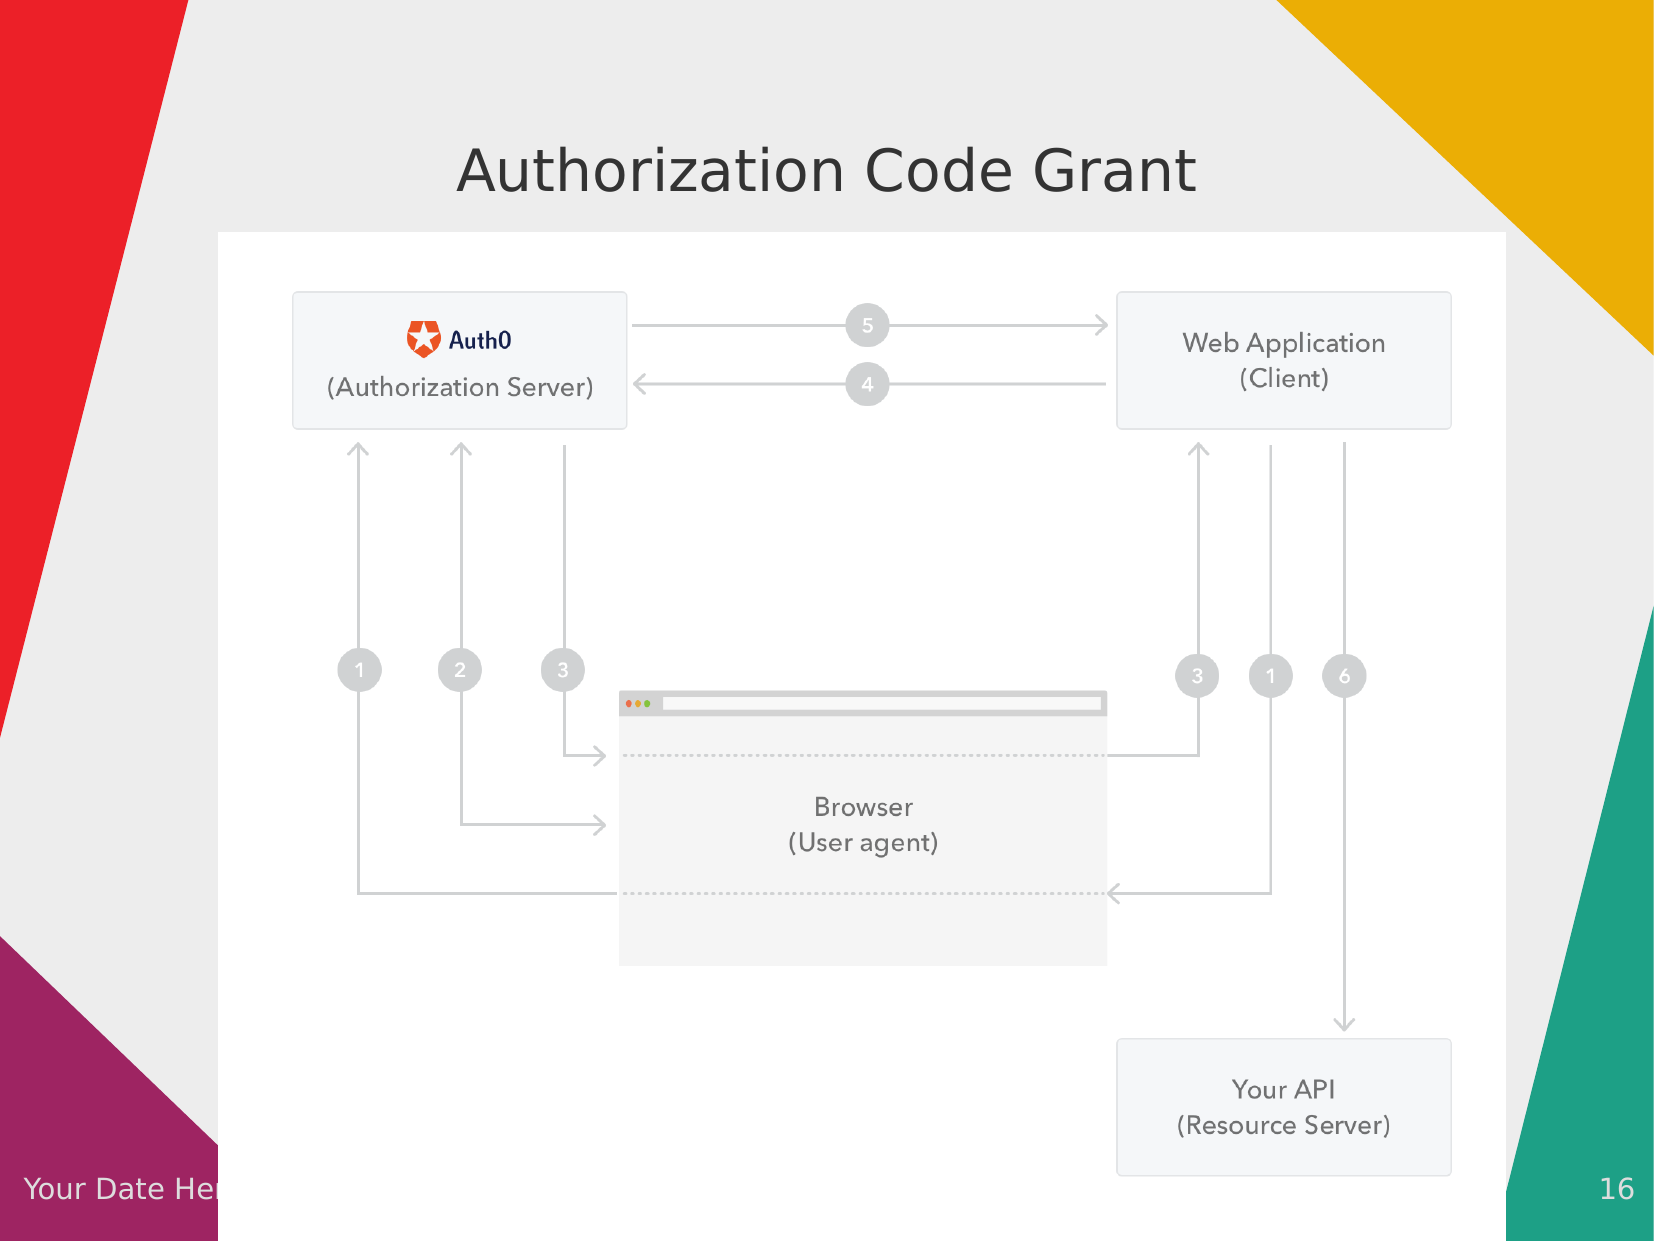

# Authorization Code Grant
Your Date Here
Your Footer Here
16